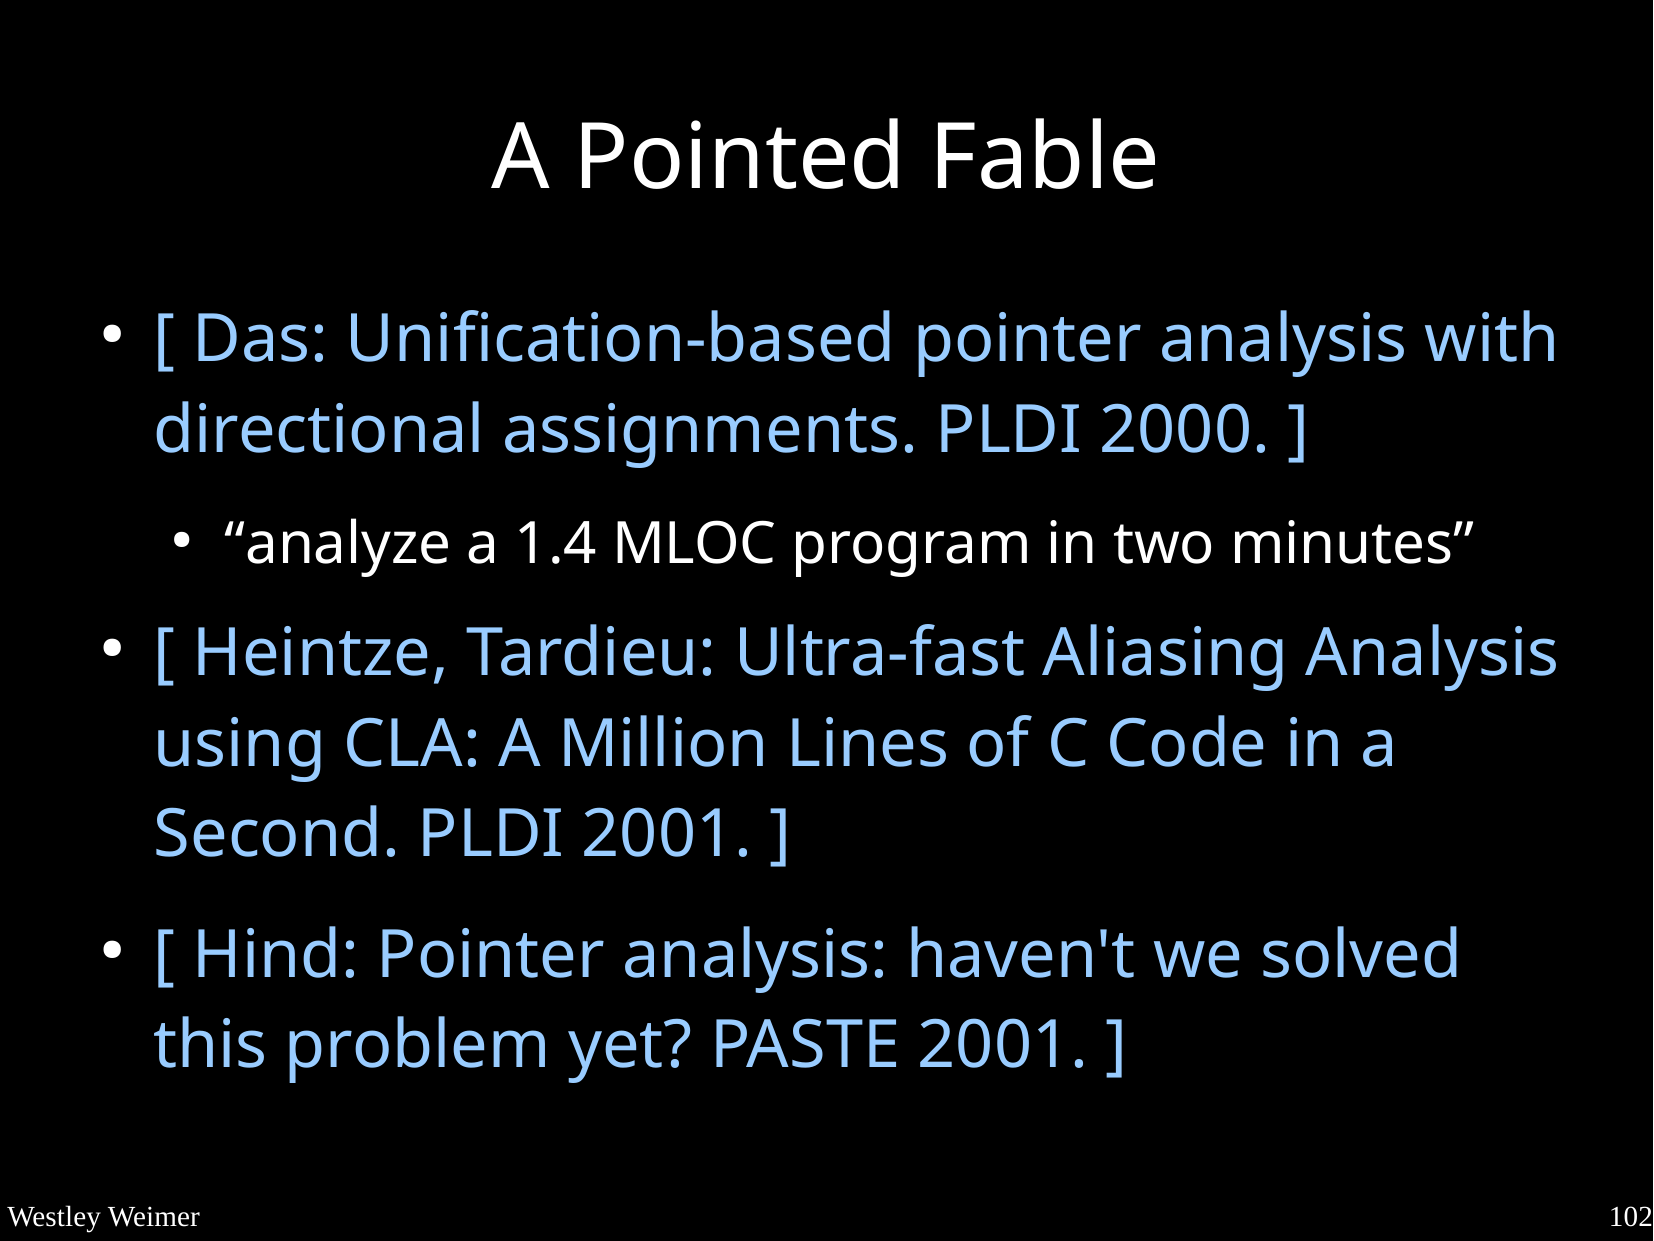

# A Pointed Fable
[ Das: Unification-based pointer analysis with directional assignments. PLDI 2000. ]
“analyze a 1.4 MLOC program in two minutes”
[ Heintze, Tardieu: Ultra-fast Aliasing Analysis using CLA: A Million Lines of C Code in a Second. PLDI 2001. ]
[ Hind: Pointer analysis: haven't we solved this problem yet? PASTE 2001. ]
102